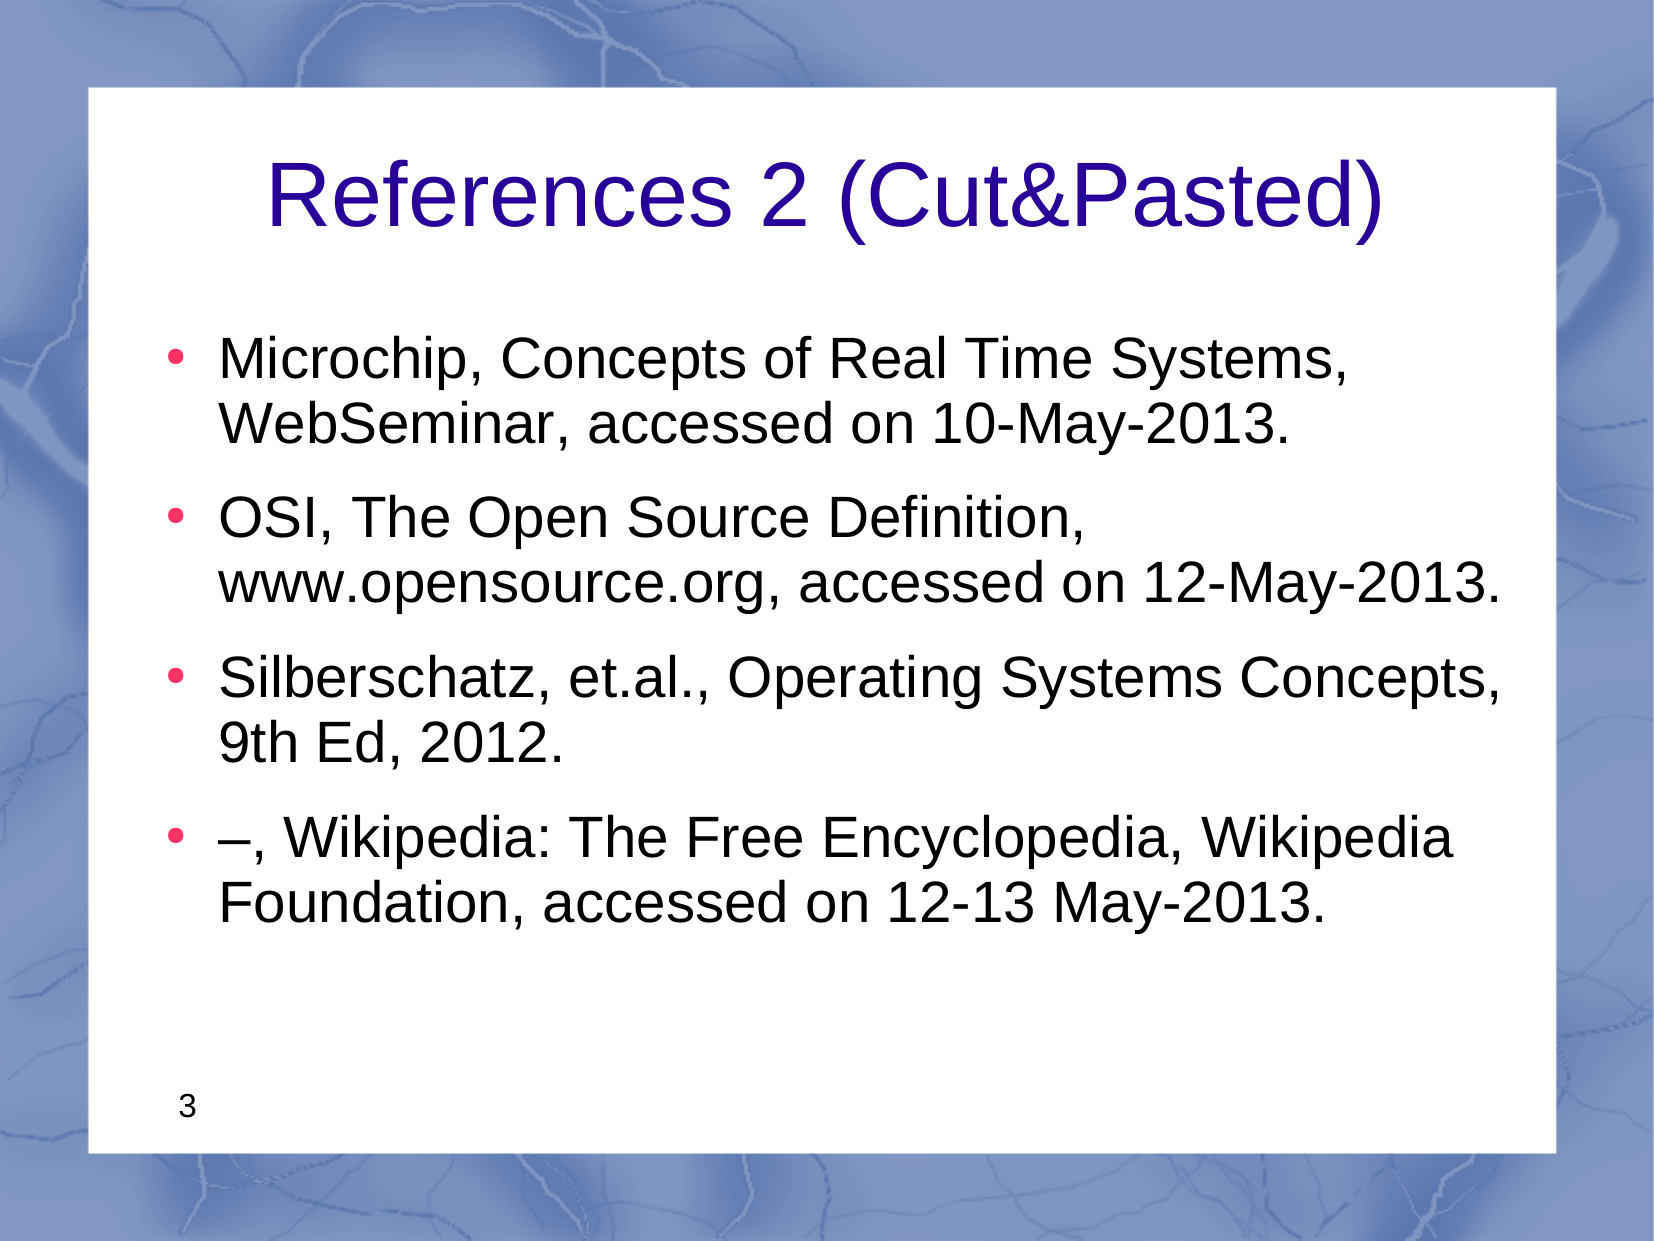

# References 2 (Cut&Pasted)
Microchip, Concepts of Real Time Systems, WebSeminar, accessed on 10-May-2013.
OSI, The Open Source Definition, www.opensource.org, accessed on 12-May-2013.
Silberschatz, et.al., Operating Systems Concepts, 9th Ed, 2012.
–, Wikipedia: The Free Encyclopedia, Wikipedia Foundation, accessed on 12-13 May-2013.
3